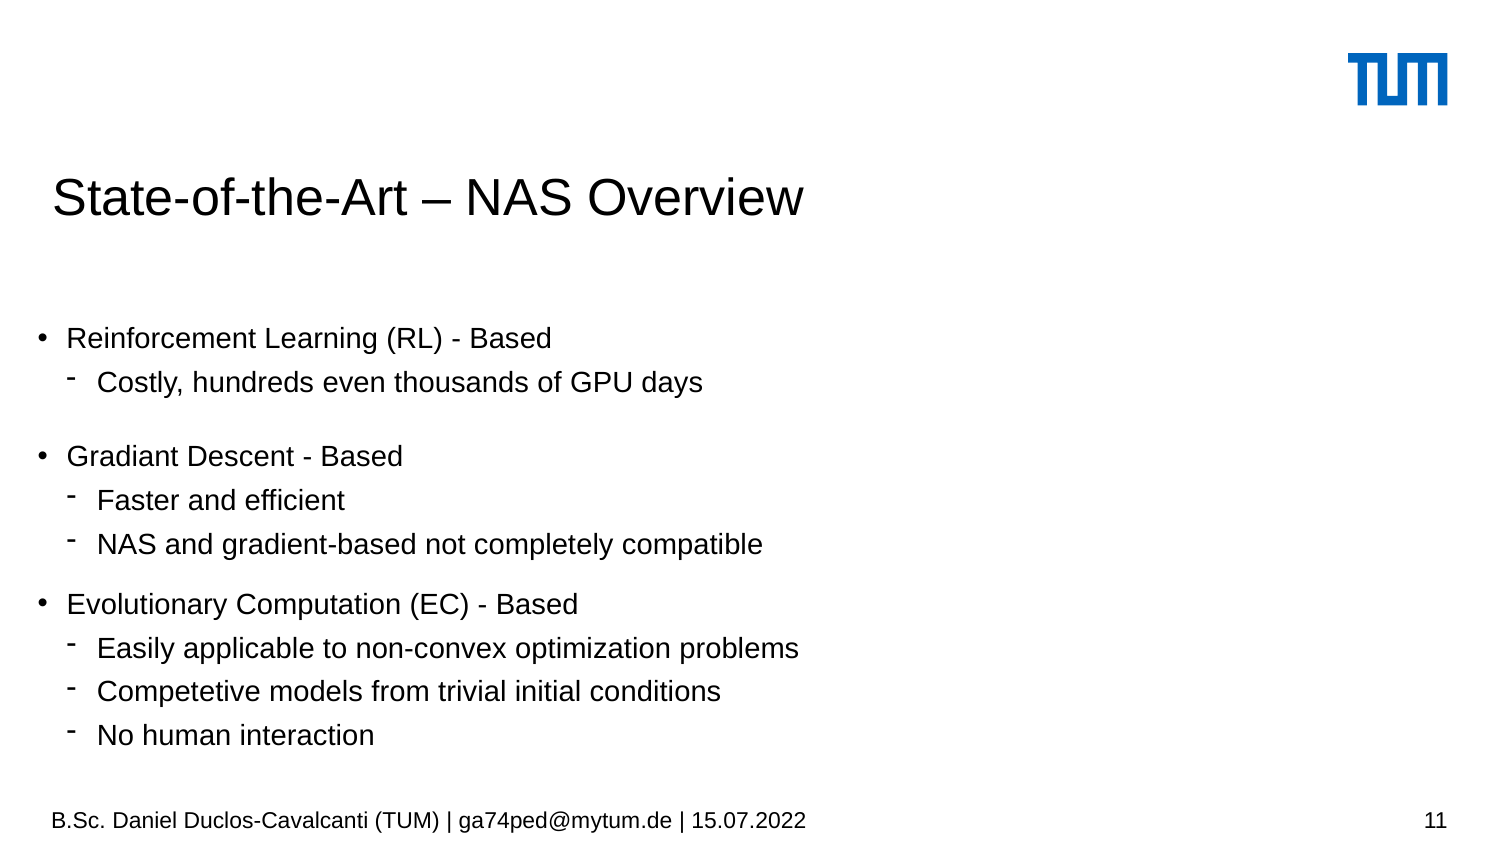

# State-of-the-Art – NAS Overview
Reinforcement Learning (RL) - Based
Costly, hundreds even thousands of GPU days
Gradiant Descent - Based
Faster and efficient
NAS and gradient-based not completely compatible
Evolutionary Computation (EC) - Based
Easily applicable to non-convex optimization problems
Competetive models from trivial initial conditions
No human interaction
B.Sc. Daniel Duclos-Cavalcanti (TUM) | ga74ped@mytum.de | 15.07.2022